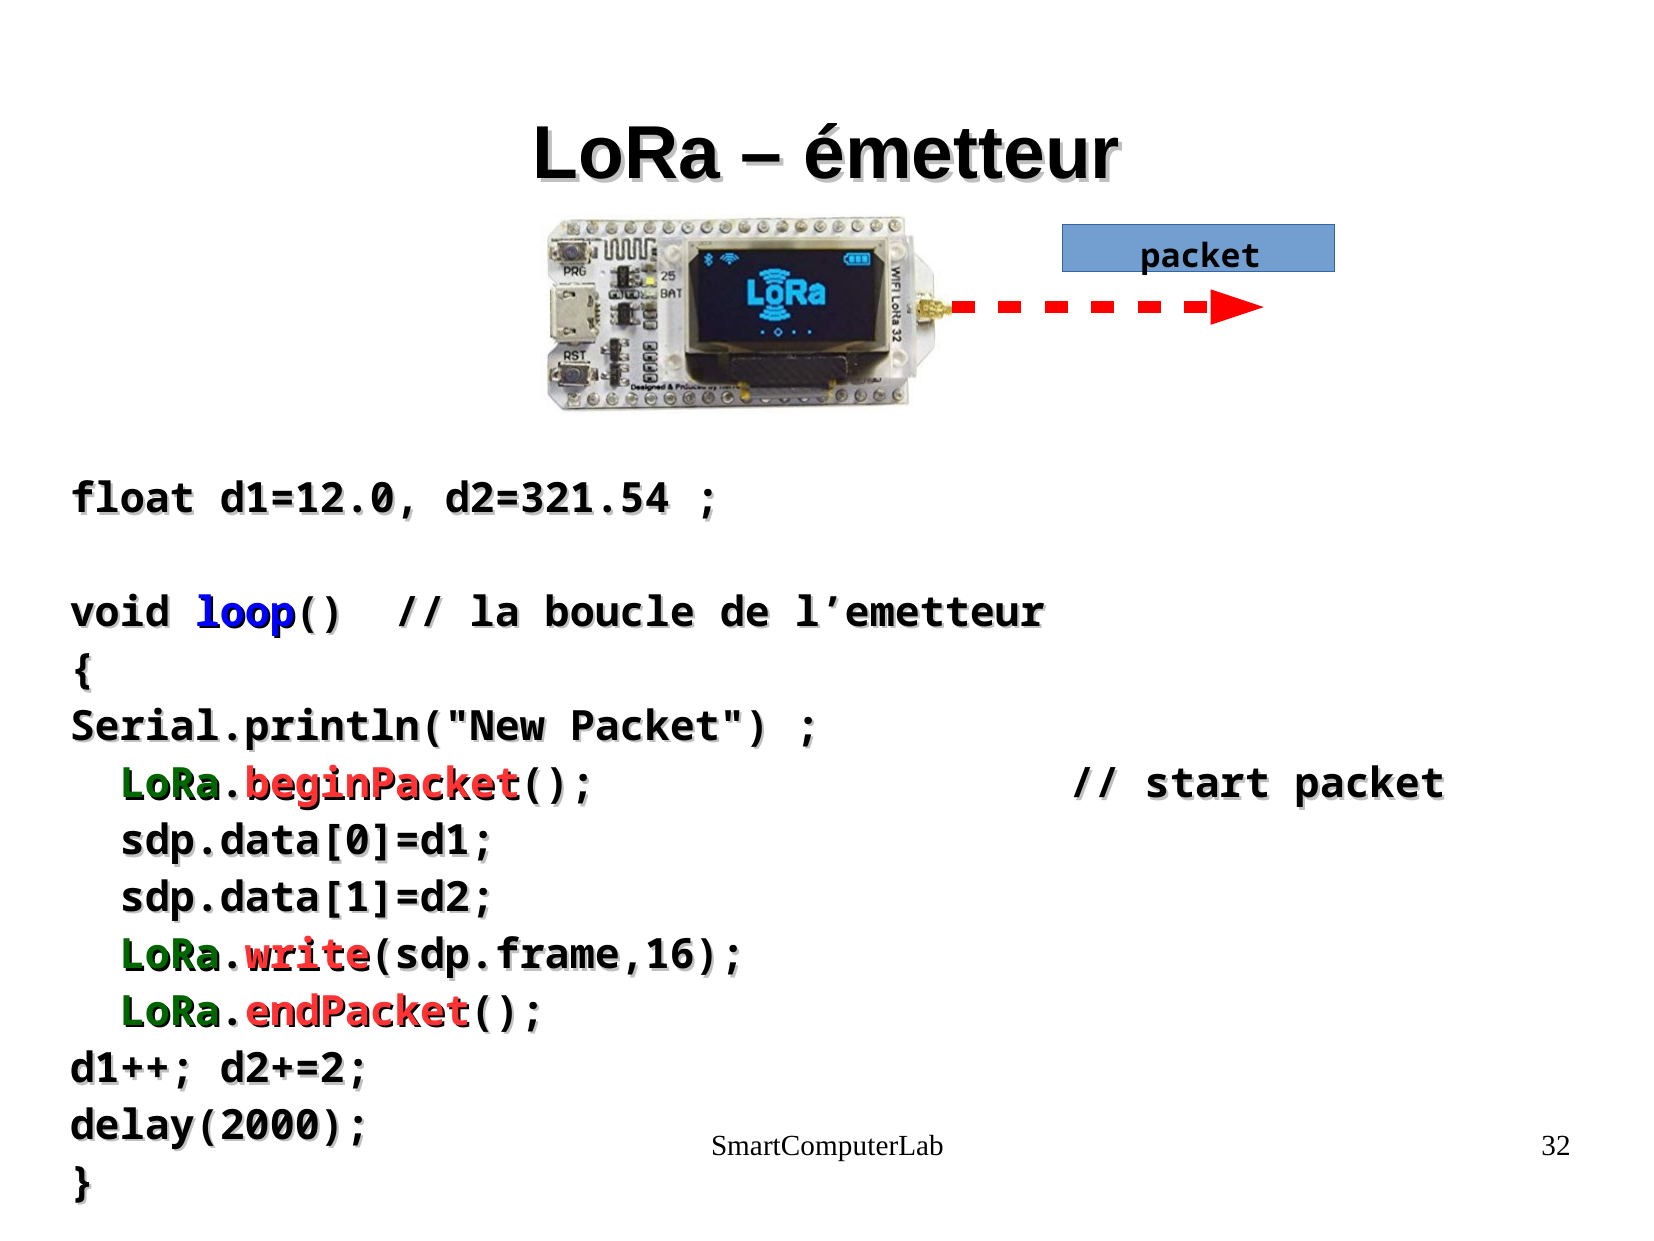

# LoRa – émetteur
packet
float d1=12.0, d2=321.54 ;
void loop() // la boucle de l’emetteur
{
Serial.println("New Packet") ;
 LoRa.beginPacket(); // start packet
 sdp.data[0]=d1;
 sdp.data[1]=d2;
 LoRa.write(sdp.frame,16);
 LoRa.endPacket();
d1++; d2+=2;
delay(2000);
}
SmartComputerLab
32